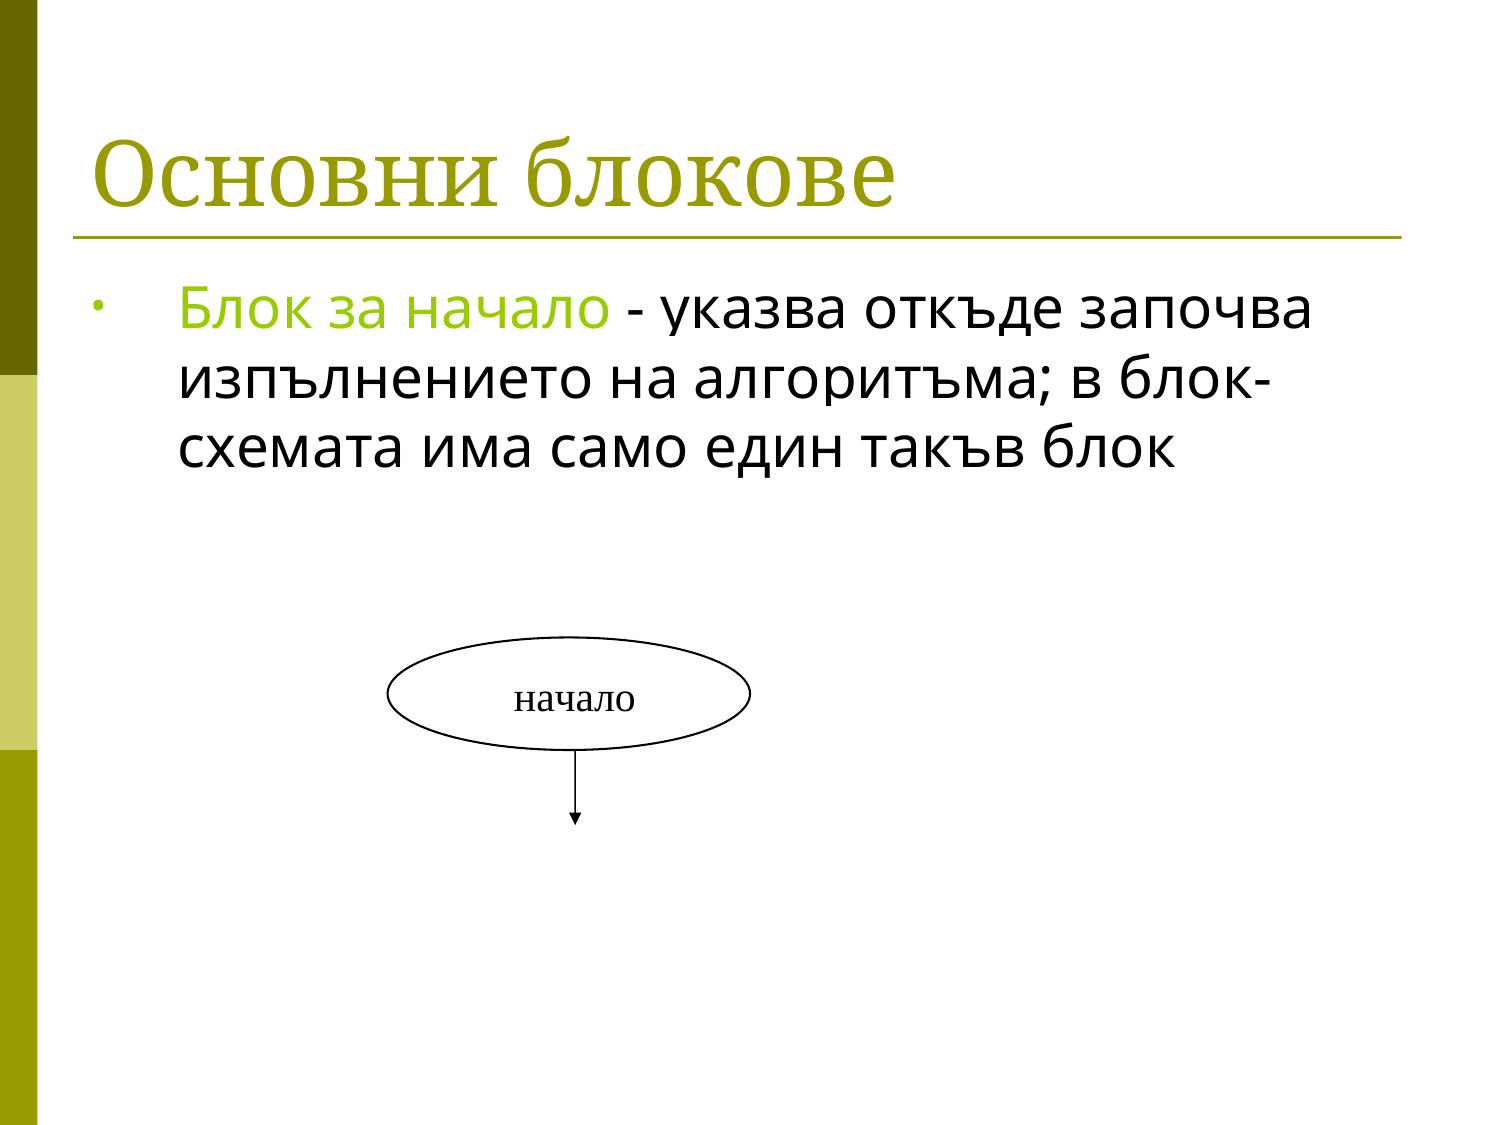

# Основни блокове
Блок за начало - указва откъде започва изпълнението на алгоритъма; в блок-схемата има само един такъв блок
начало